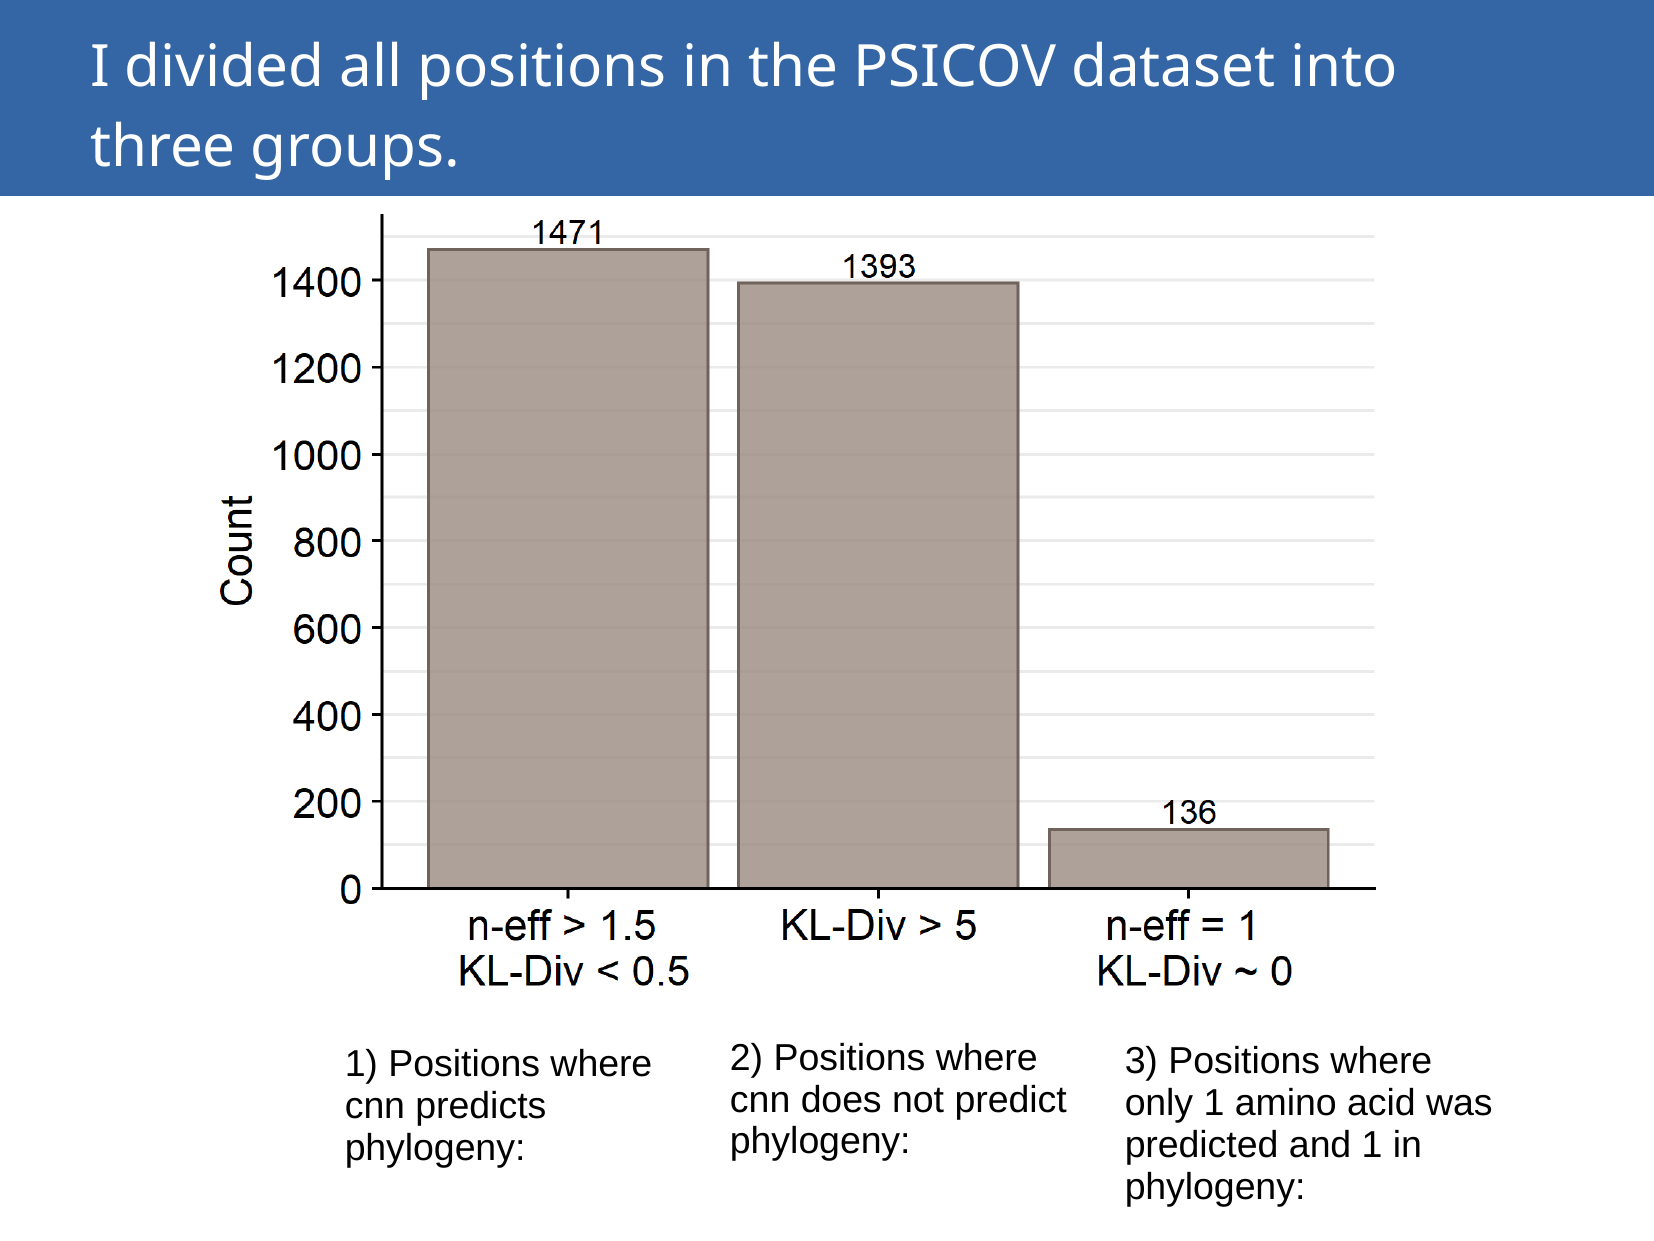

I divided all positions in the PSICOV dataset into three groups.
2) Positions where cnn does not predict phylogeny:
3) Positions where only 1 amino acid was predicted and 1 in phylogeny:
1) Positions where cnn predicts phylogeny: